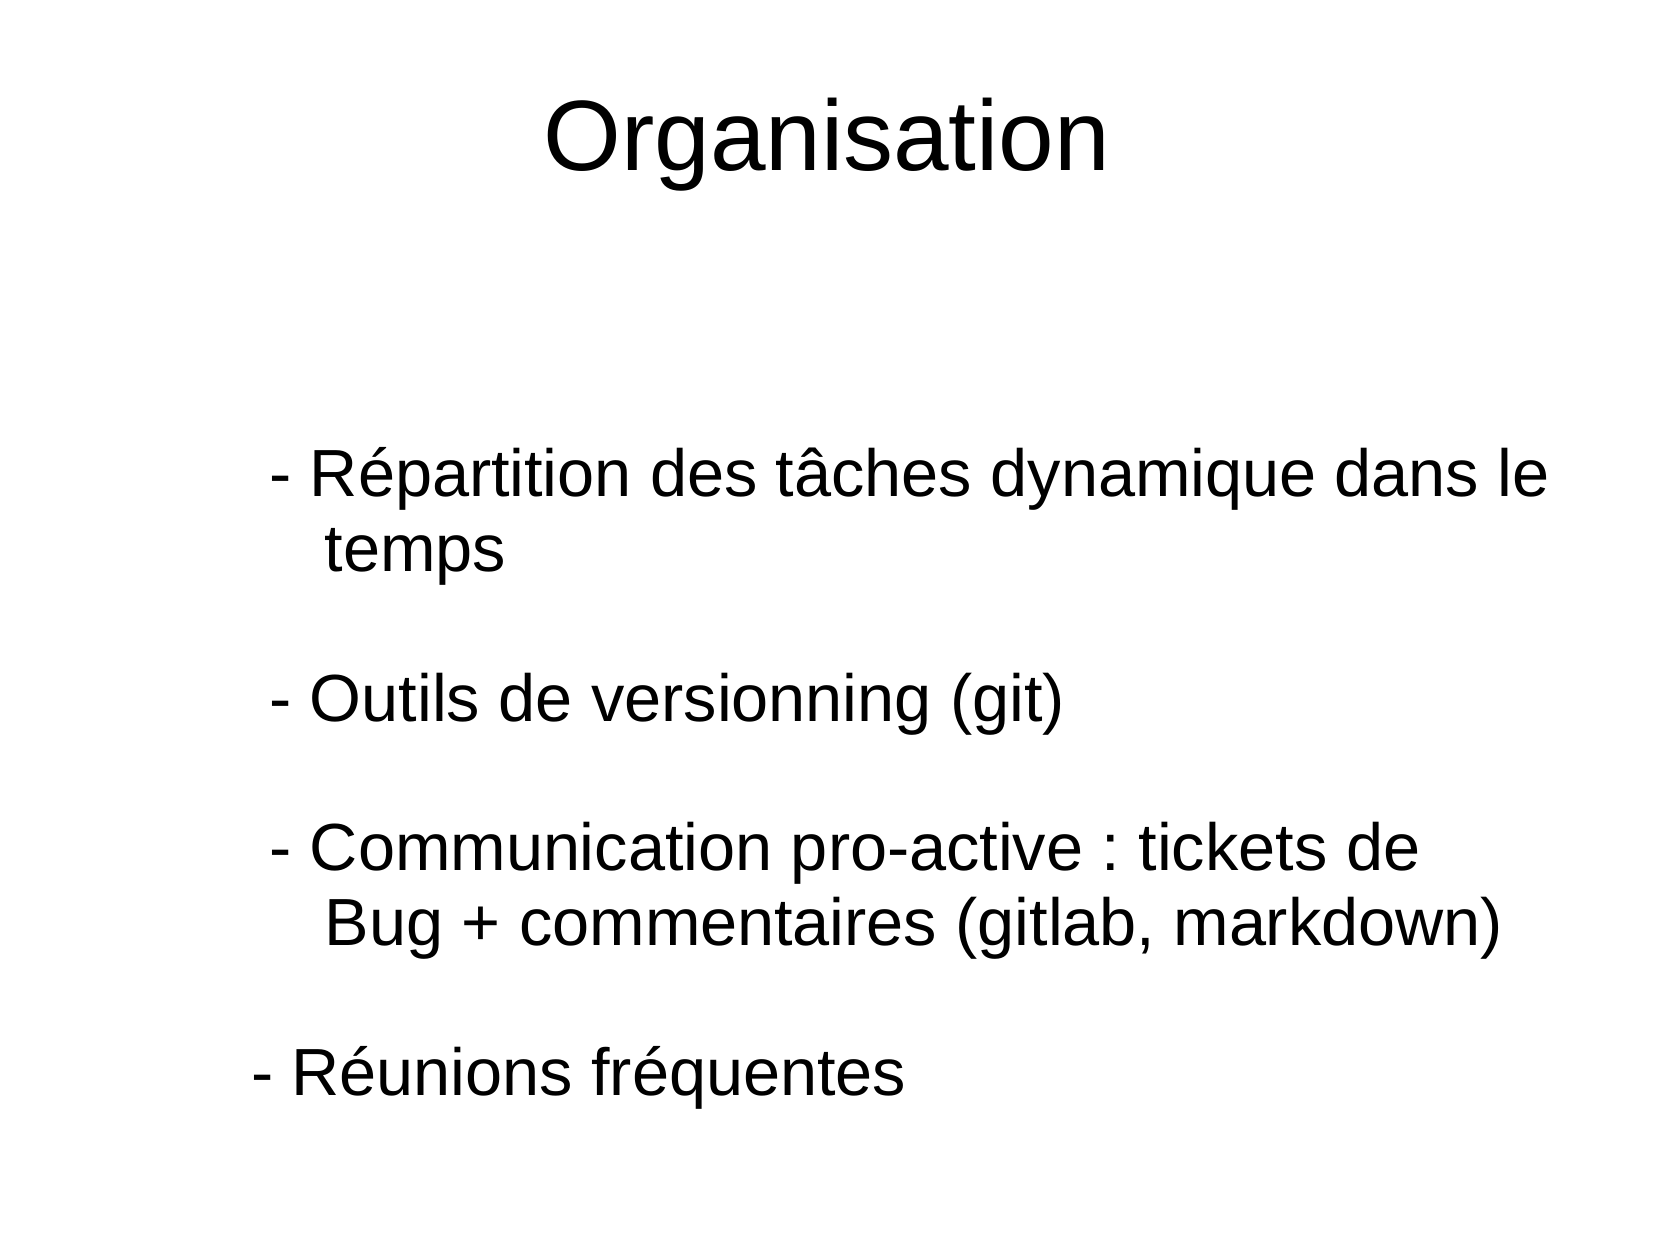

Organisation
 - Répartition des tâches dynamique dans le
	temps
 - Outils de versionning (git)
 - Communication pro-active : tickets de
	Bug + commentaires (gitlab, markdown)
- Réunions fréquentes